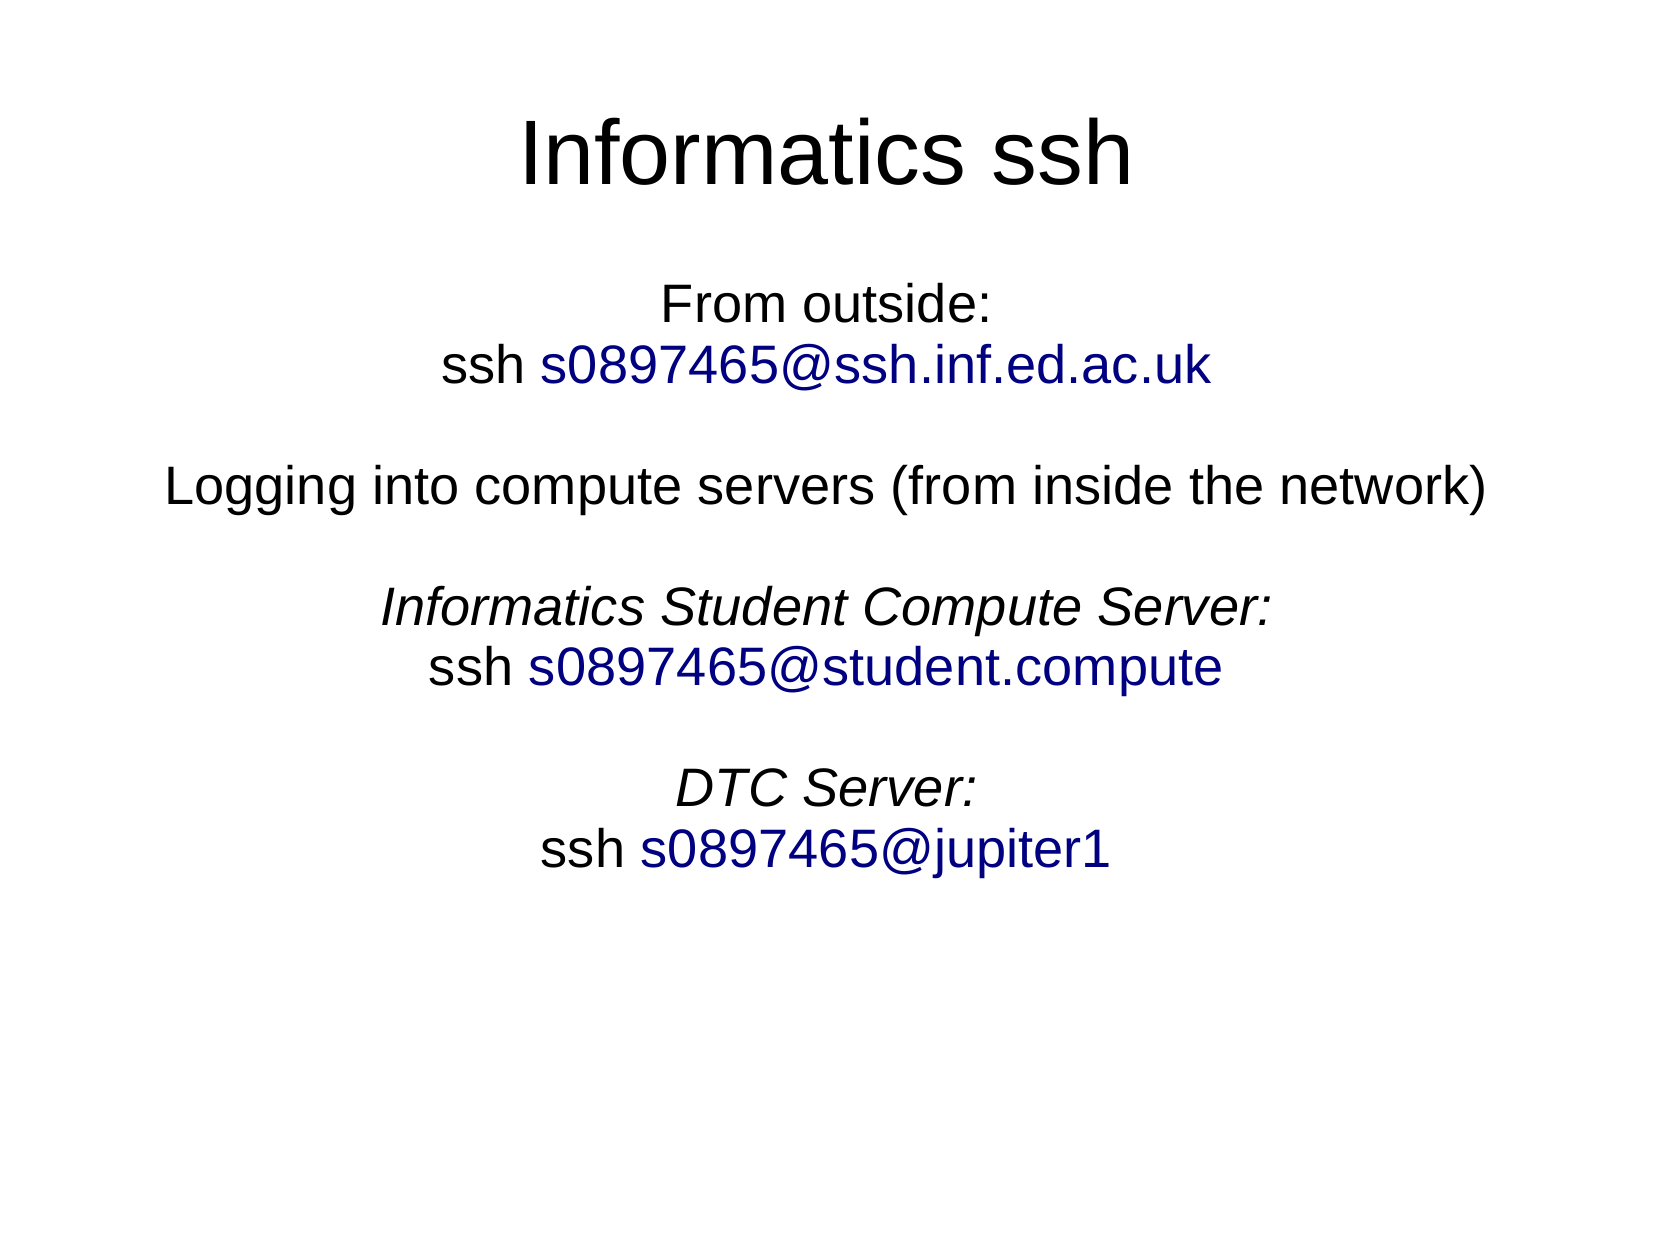

# Informatics ssh
From outside:
ssh s0897465@ssh.inf.ed.ac.uk
Logging into compute servers (from inside the network)
Informatics Student Compute Server:
ssh s0897465@student.compute
DTC Server:
ssh s0897465@jupiter1